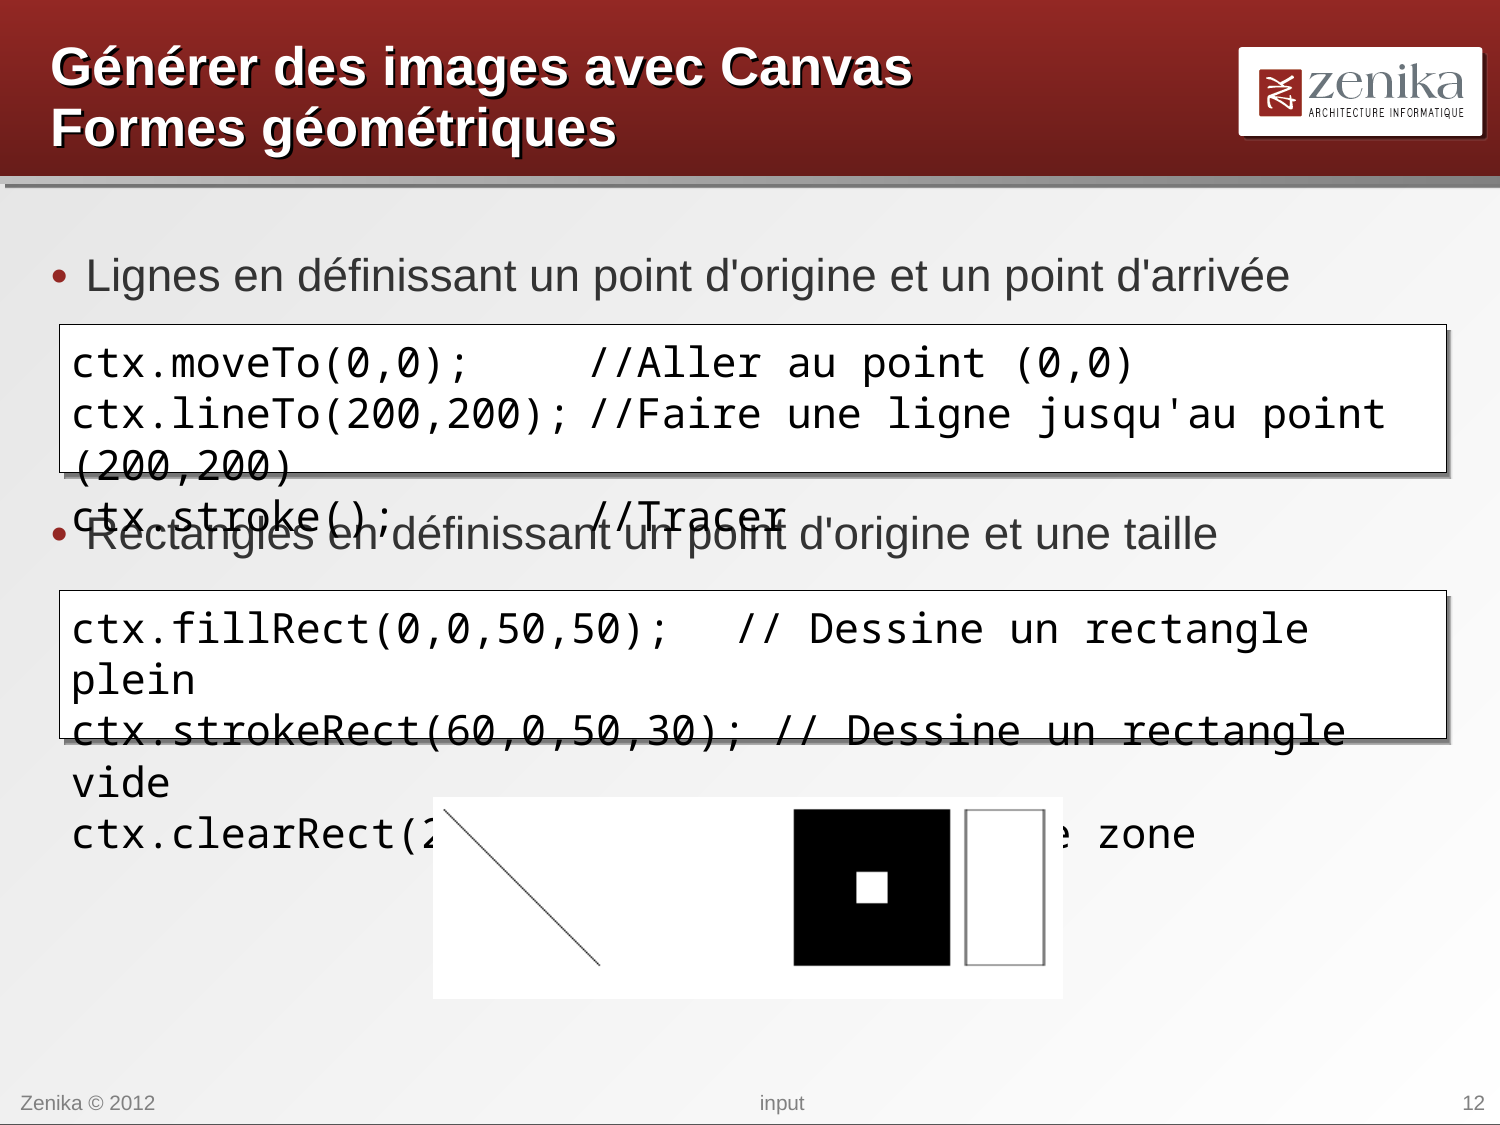

# Générer des images avec Canvas Formes géométriques
Lignes en définissant un point d'origine et un point d'arrivée
Rectangles en définissant un point d'origine et une taille
ctx.moveTo(0,0);		//Aller au point (0,0)
ctx.lineTo(200,200);	//Faire une ligne jusqu'au point (200,200)
ctx.stroke();			//Tracer
ctx.fillRect(0,0,50,50); 	// Dessine un rectangle plein
ctx.strokeRect(60,0,50,30); // Dessine un rectangle vide
ctx.clearRect(20,20,10,10); //Efface une zone